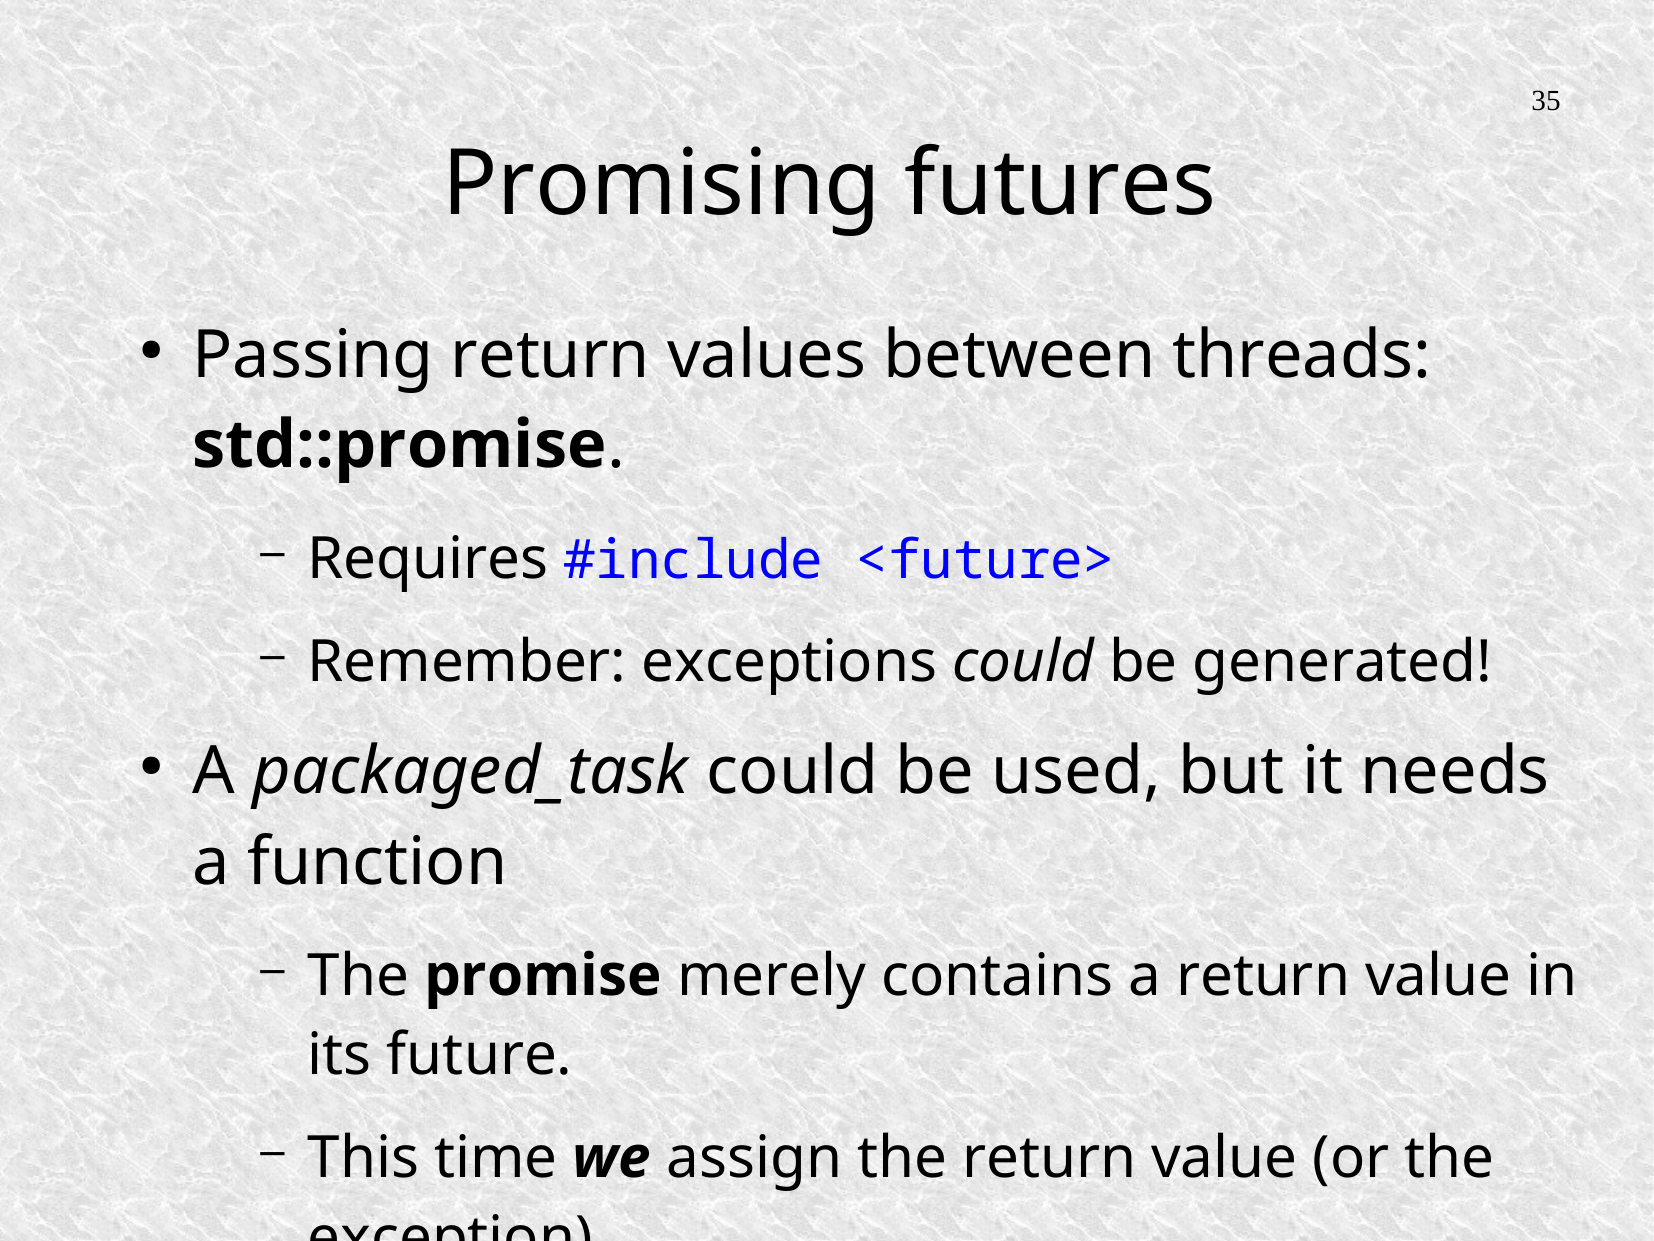

# Promising futures
35
Passing return values between threads: std::promise.
Requires #include <future>
Remember: exceptions could be generated!
A packaged_task could be used, but it needs a function
The promise merely contains a return value in its future.
This time we assign the return value (or the exception)